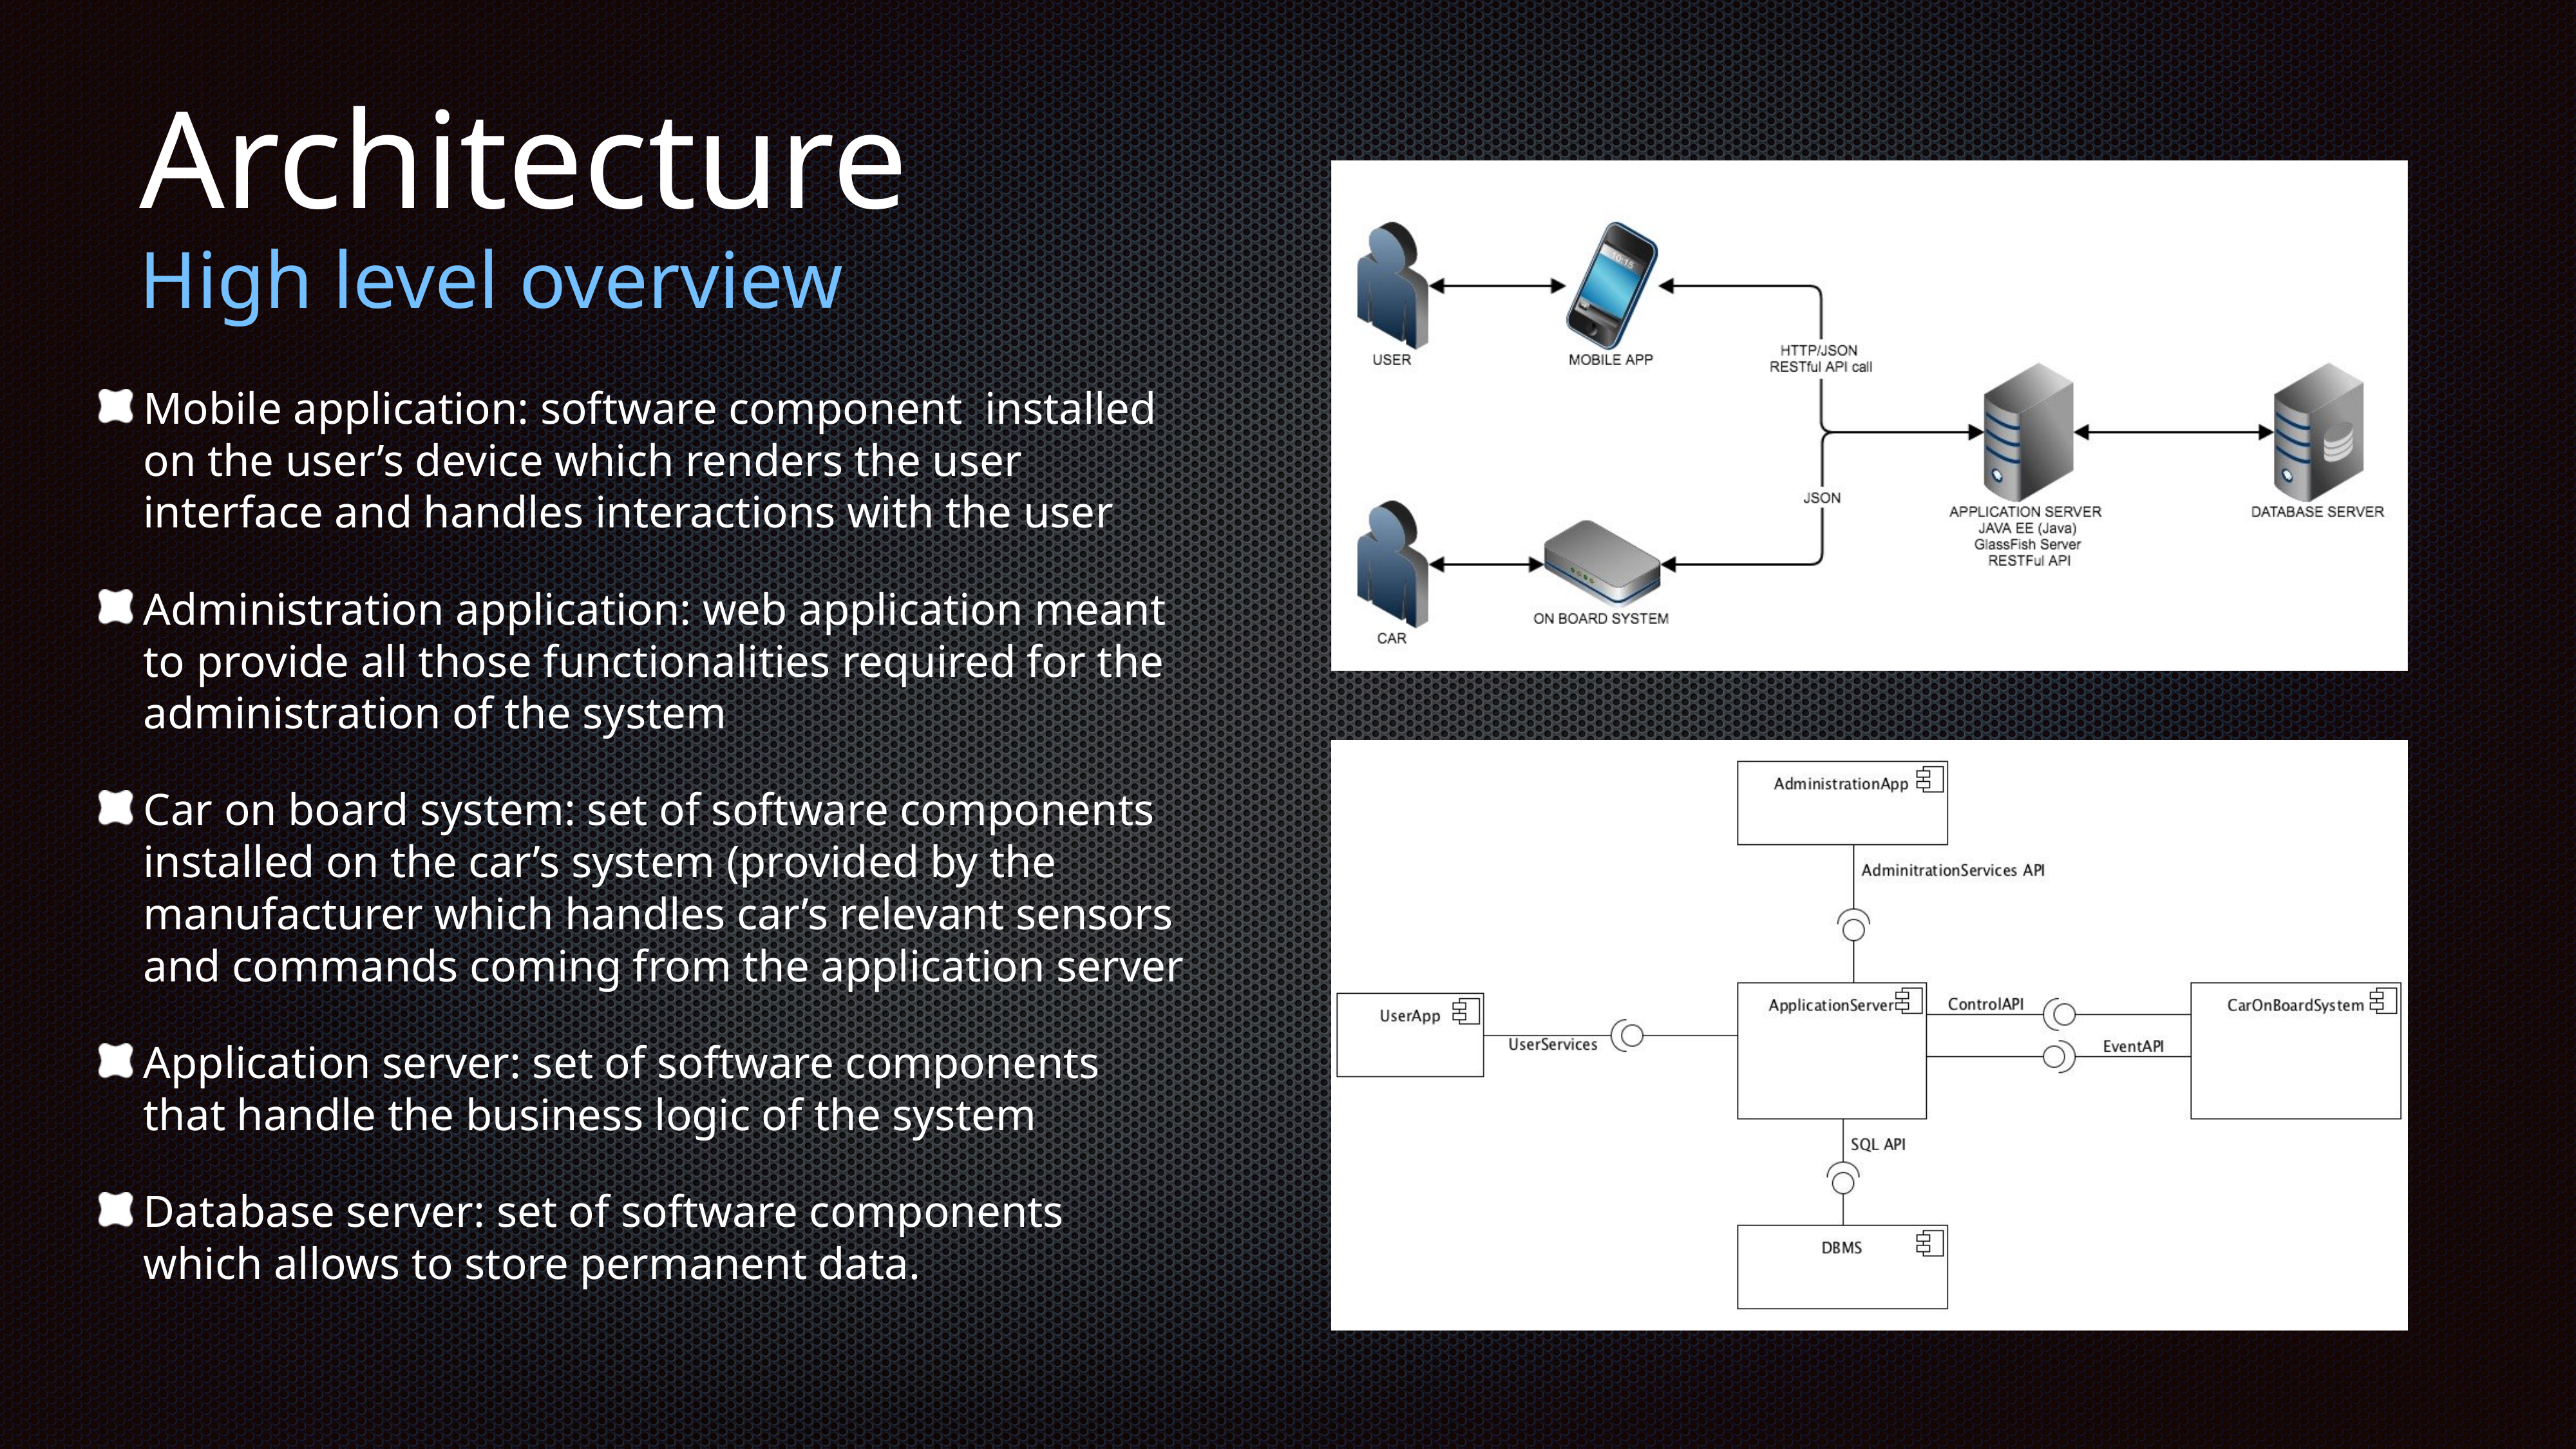

# Architecture
High level overview
Mobile application: software component installed on the user’s device which renders the user interface and handles interactions with the user
Administration application: web application meant to provide all those functionalities required for the administration of the system
Car on board system: set of software components installed on the car’s system (provided by the manufacturer which handles car’s relevant sensors and commands coming from the application server
Application server: set of software components that handle the business logic of the system
Database server: set of software components which allows to store permanent data.